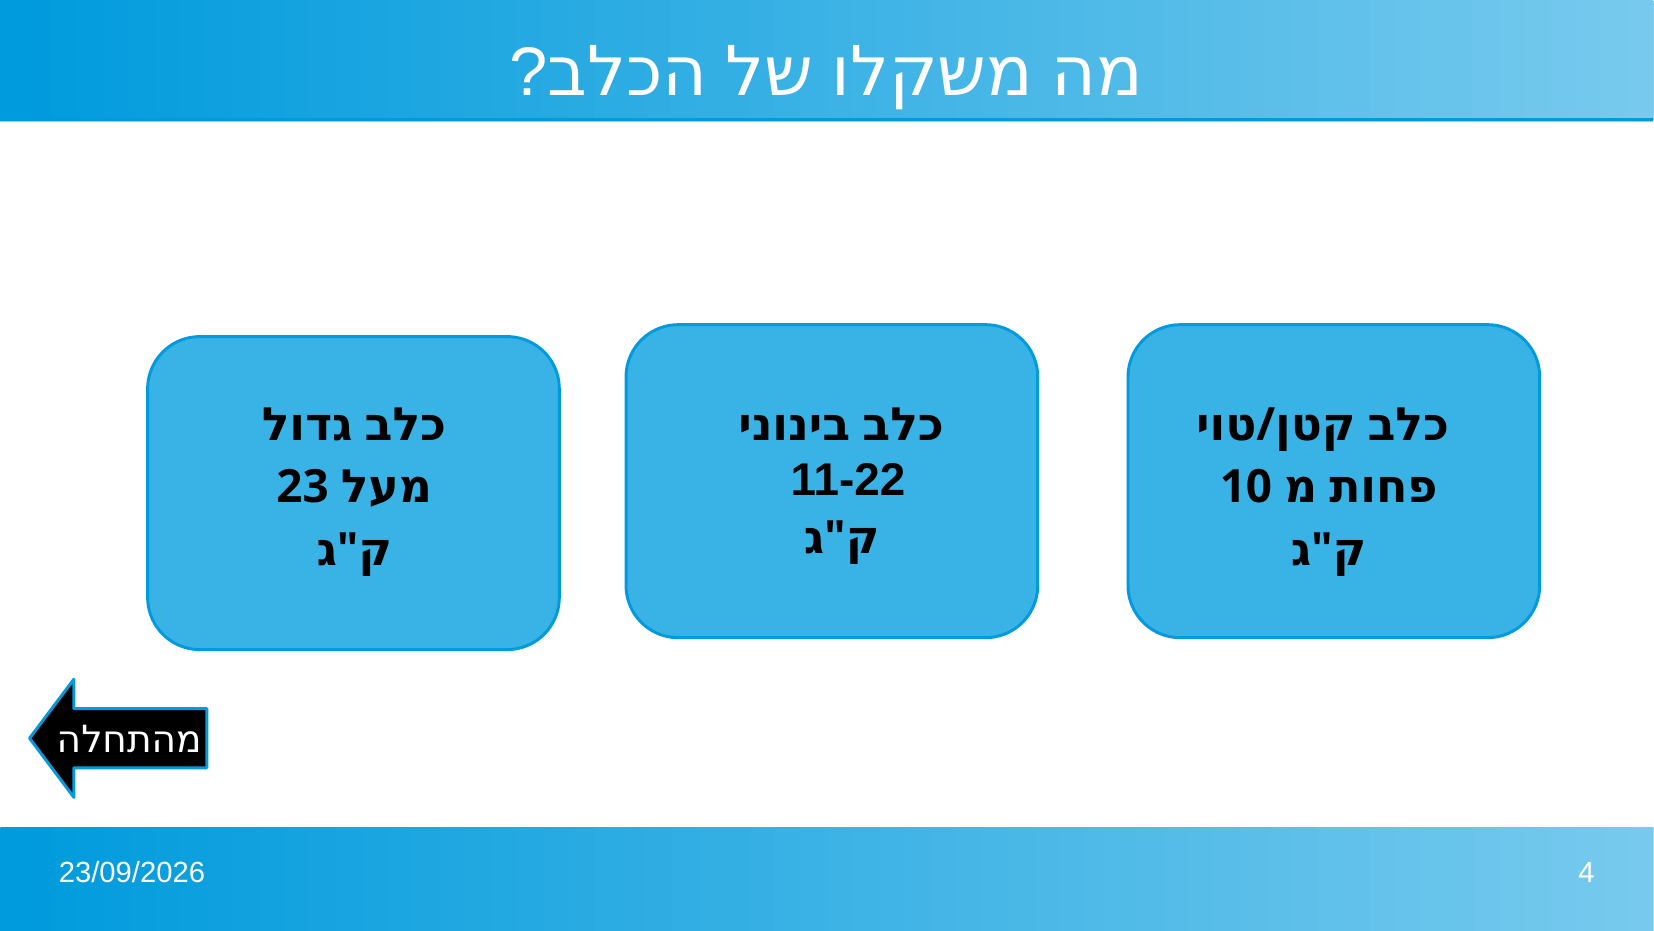

# ?מה משקלו של הכלב
כלב גדול
מעל 23
ק"ג
כלב בינוני
 11-22
ק"ג
כלב קטן/טוי
פחות מ 10 ק"ג
מהתחלה
4